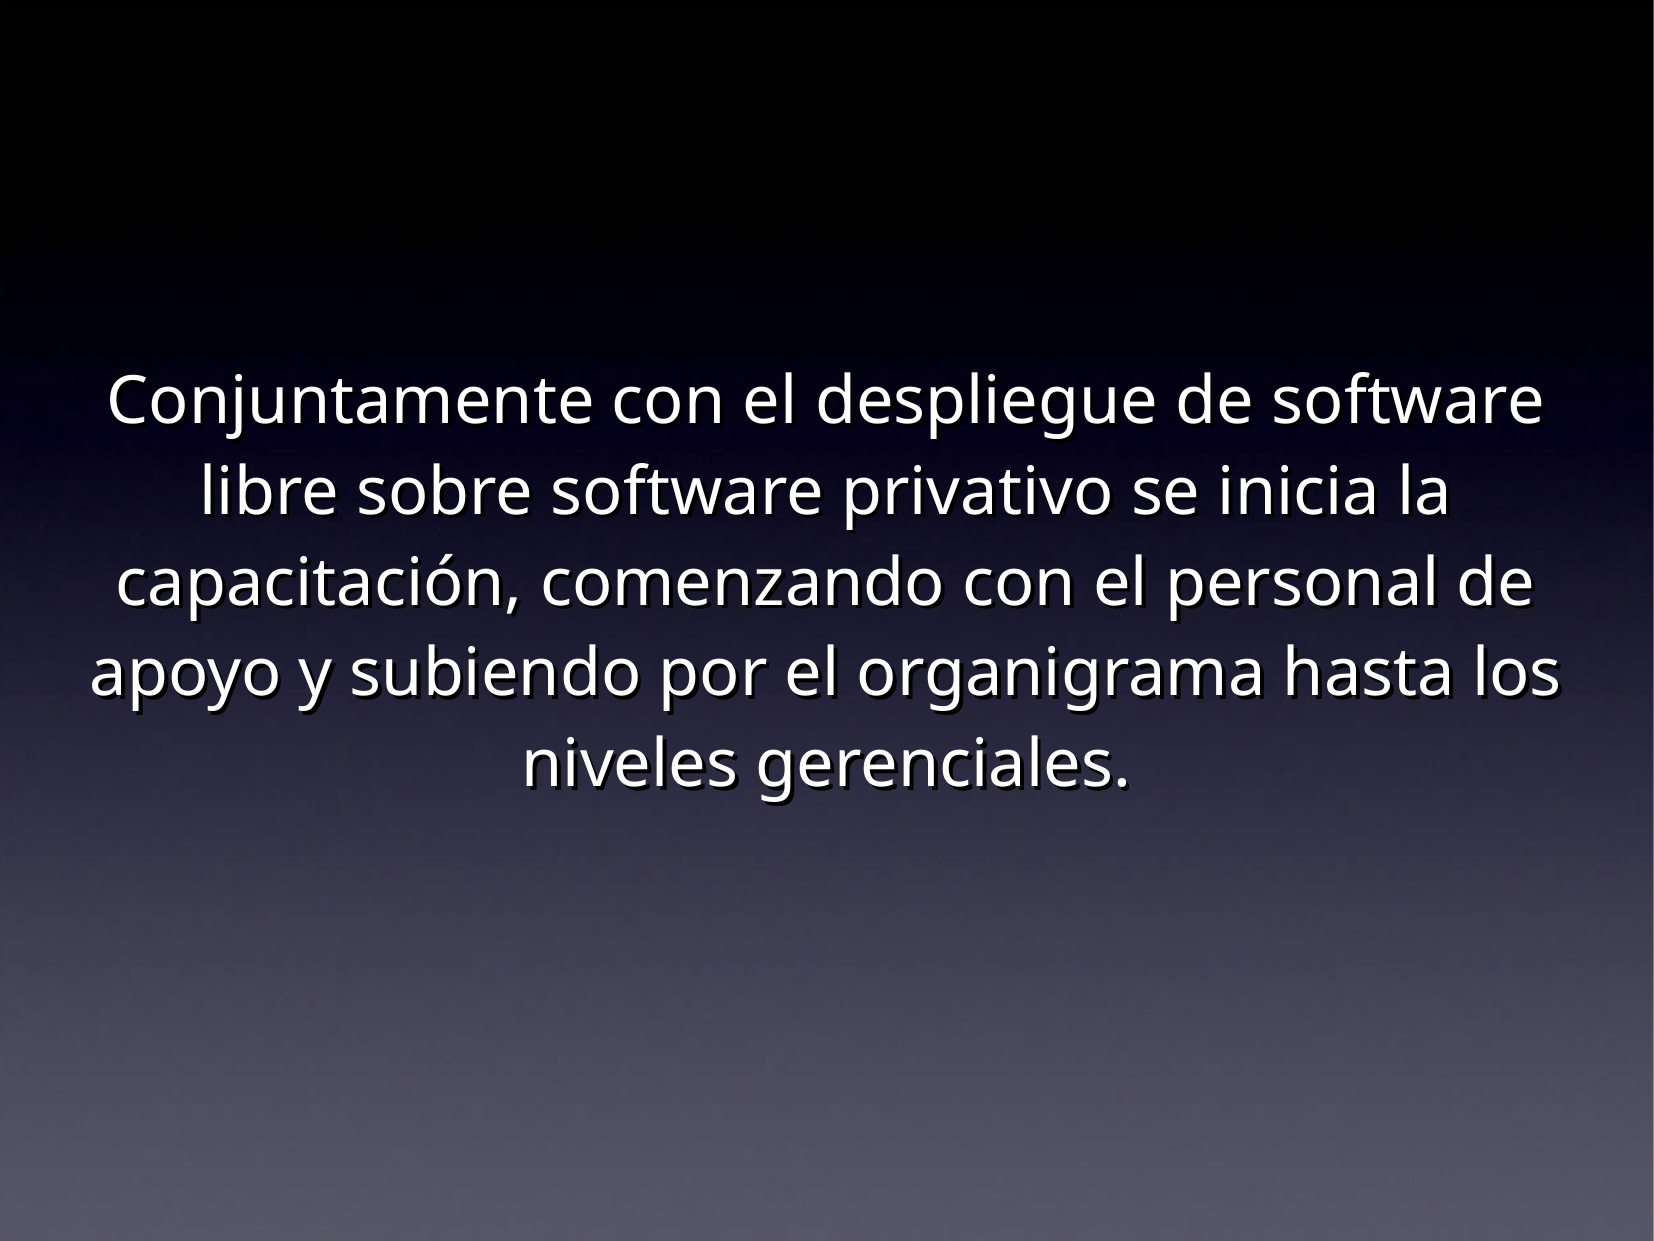

# Conjuntamente con el despliegue de software libre sobre software privativo se inicia la capacitación, comenzando con el personal de apoyo y subiendo por el organigrama hasta los niveles gerenciales.